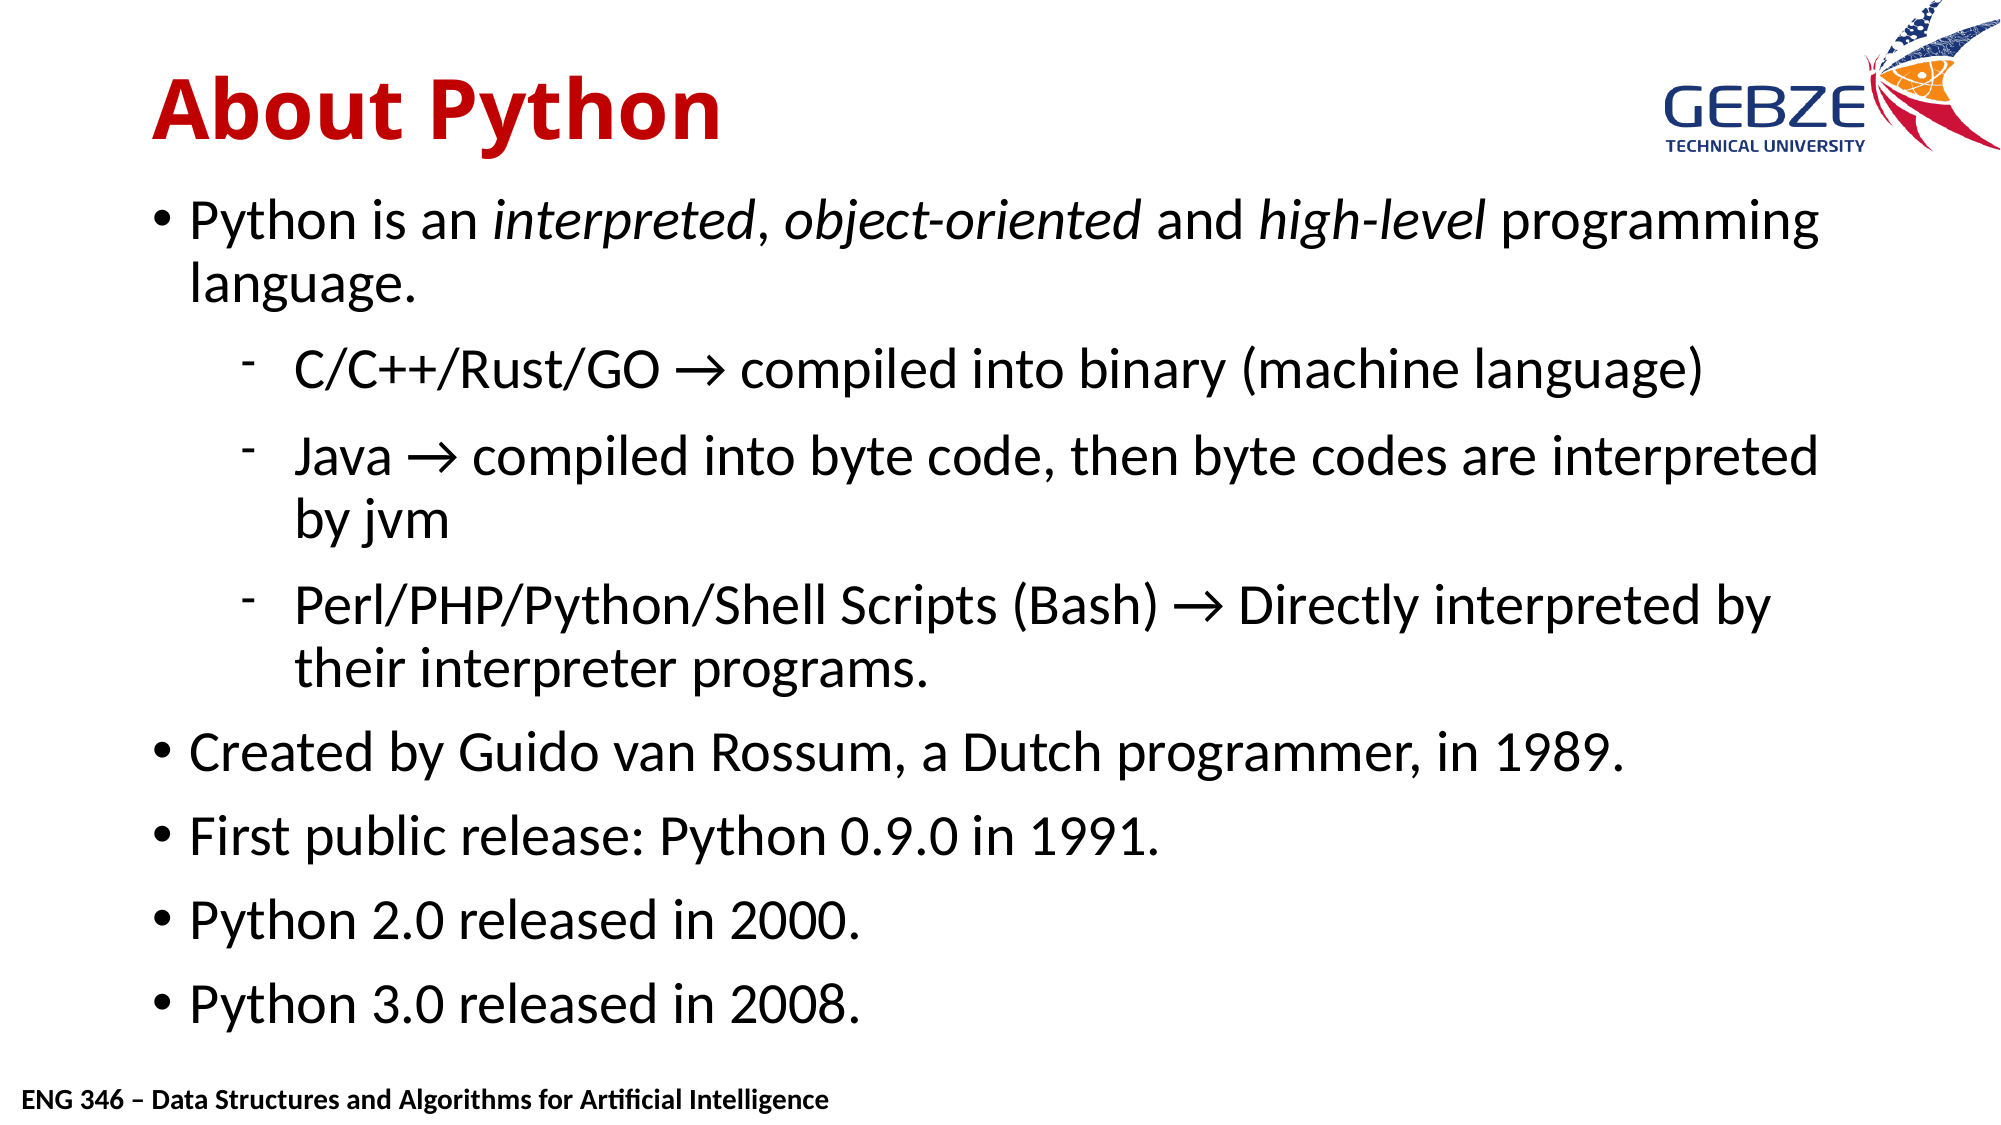

# About Python
Python is an interpreted, object-oriented and high-level programming language.
C/C++/Rust/GO → compiled into binary (machine language)
Java → compiled into byte code, then byte codes are interpreted by jvm
Perl/PHP/Python/Shell Scripts (Bash) → Directly interpreted by their interpreter programs.
Created by Guido van Rossum, a Dutch programmer, in 1989.
First public release: Python 0.9.0 in 1991.
Python 2.0 released in 2000.
Python 3.0 released in 2008.